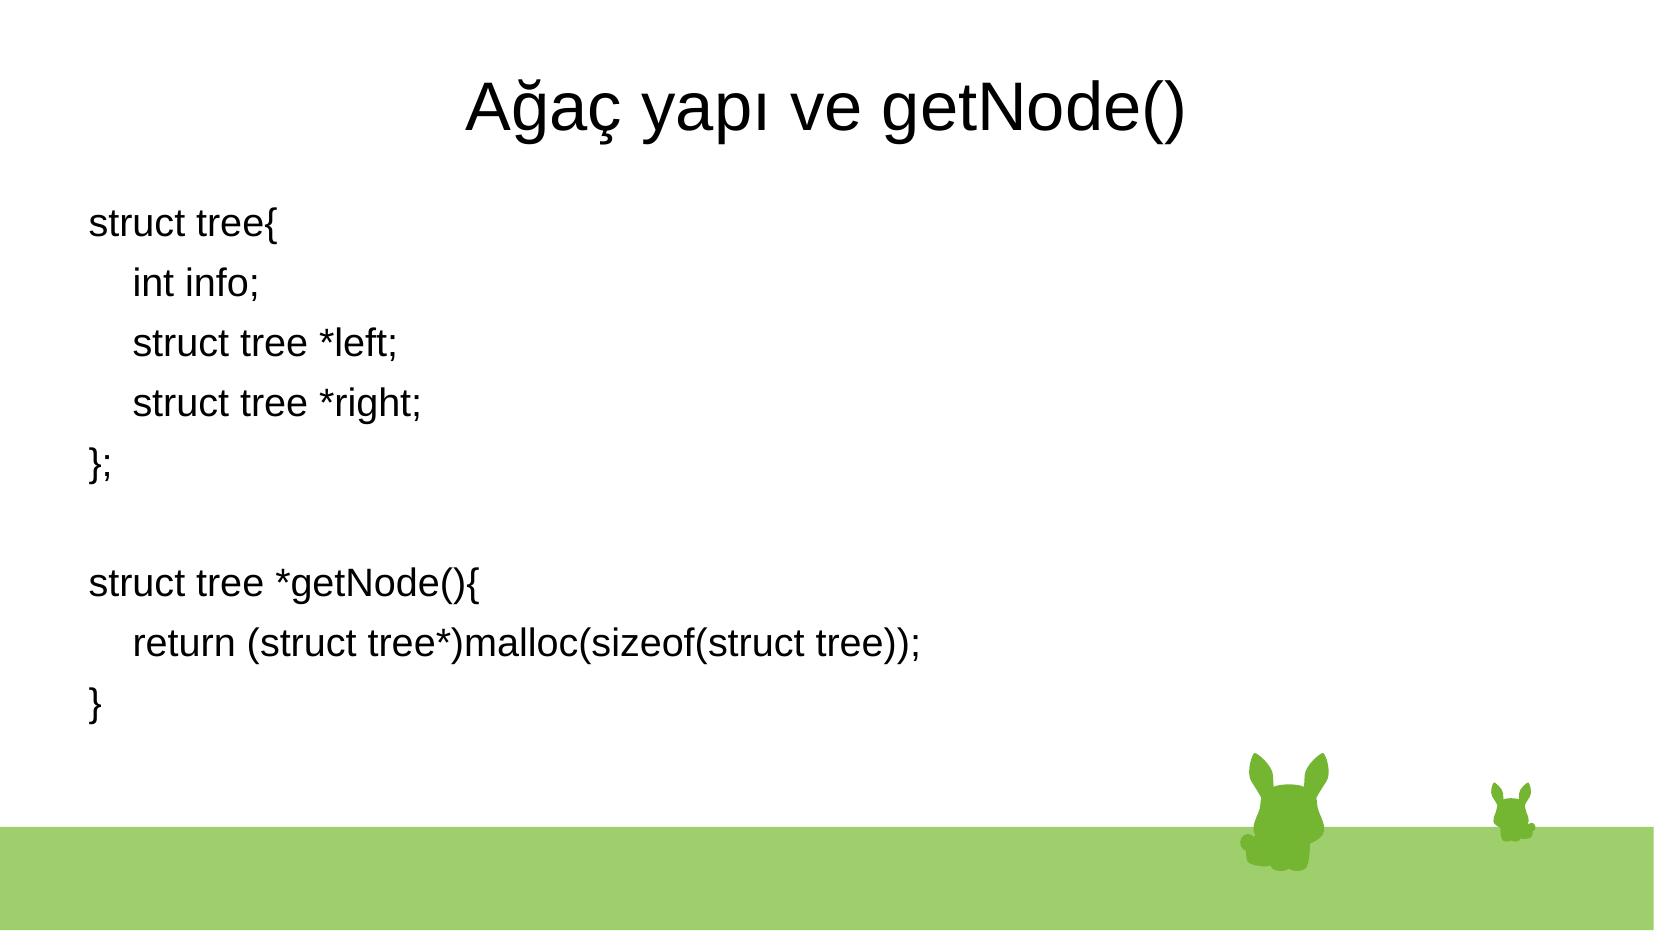

# Ağaç yapı ve getNode()
struct tree{
 int info;
 struct tree *left;
 struct tree *right;
};
struct tree *getNode(){
 return (struct tree*)malloc(sizeof(struct tree));
}